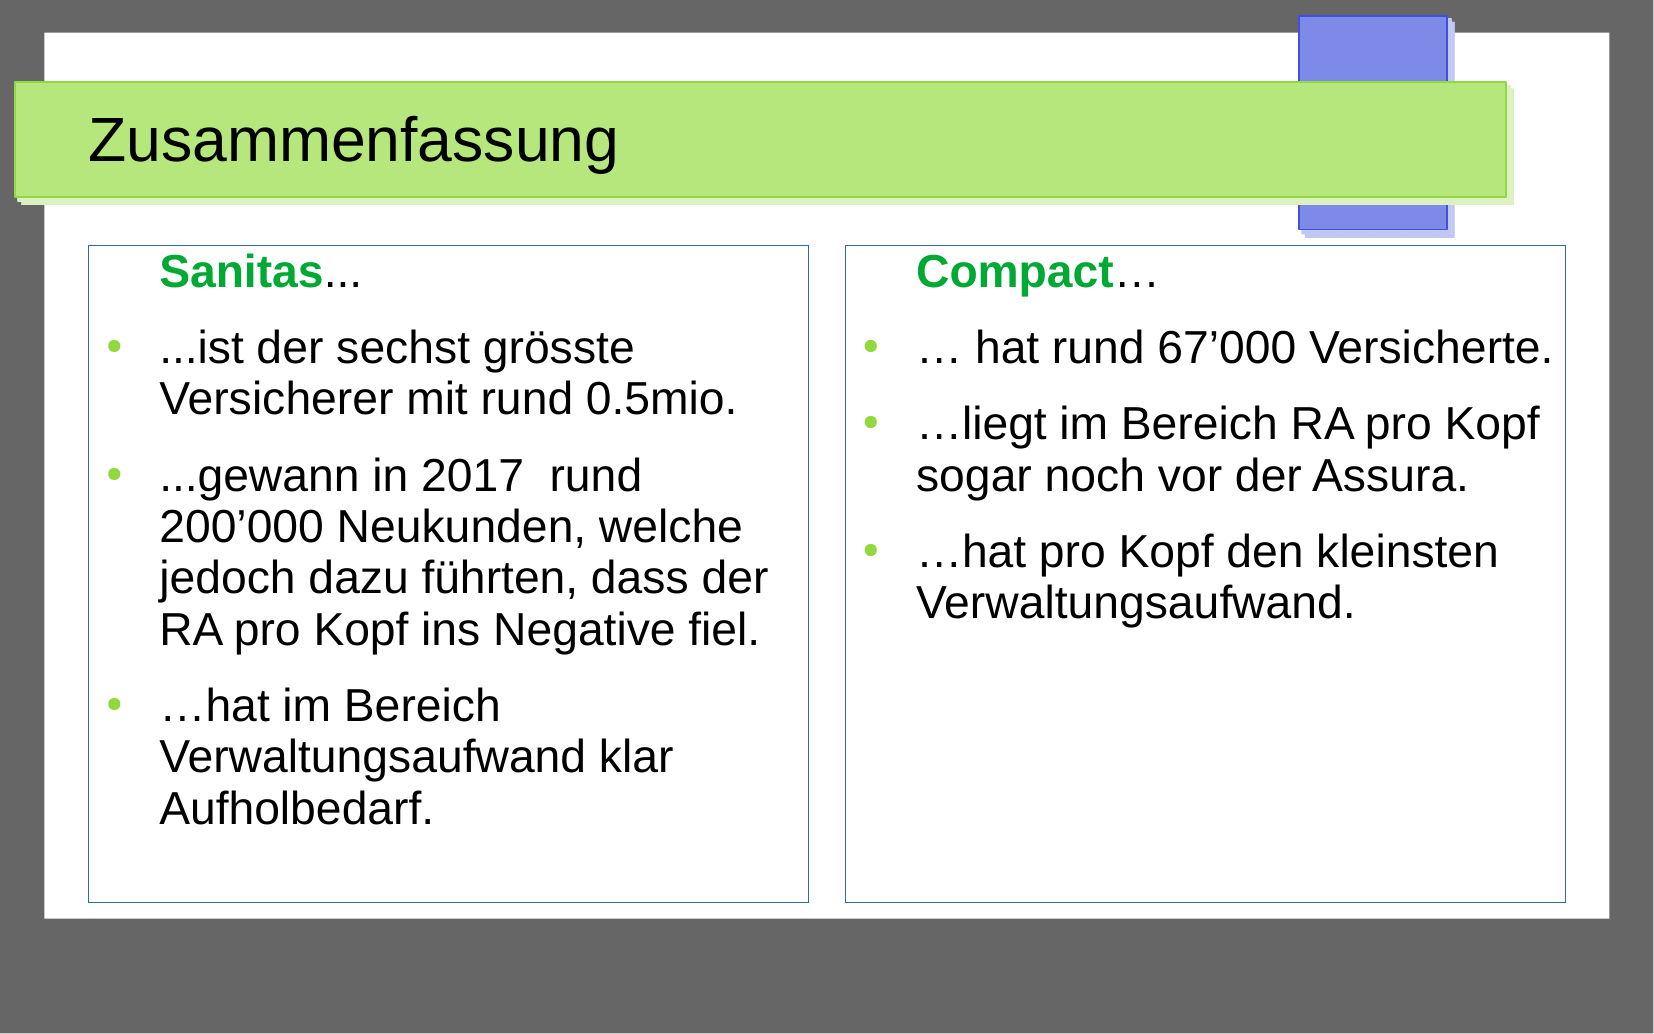

# Zusammenfassung
Sanitas...
...ist der sechst grösste Versicherer mit rund 0.5mio.
...gewann in 2017 rund 200’000 Neukunden, welche jedoch dazu führten, dass der RA pro Kopf ins Negative fiel.
…hat im Bereich Verwaltungsaufwand klar Aufholbedarf.
Compact…
… hat rund 67’000 Versicherte.
…liegt im Bereich RA pro Kopf sogar noch vor der Assura.
…hat pro Kopf den kleinsten Verwaltungsaufwand.